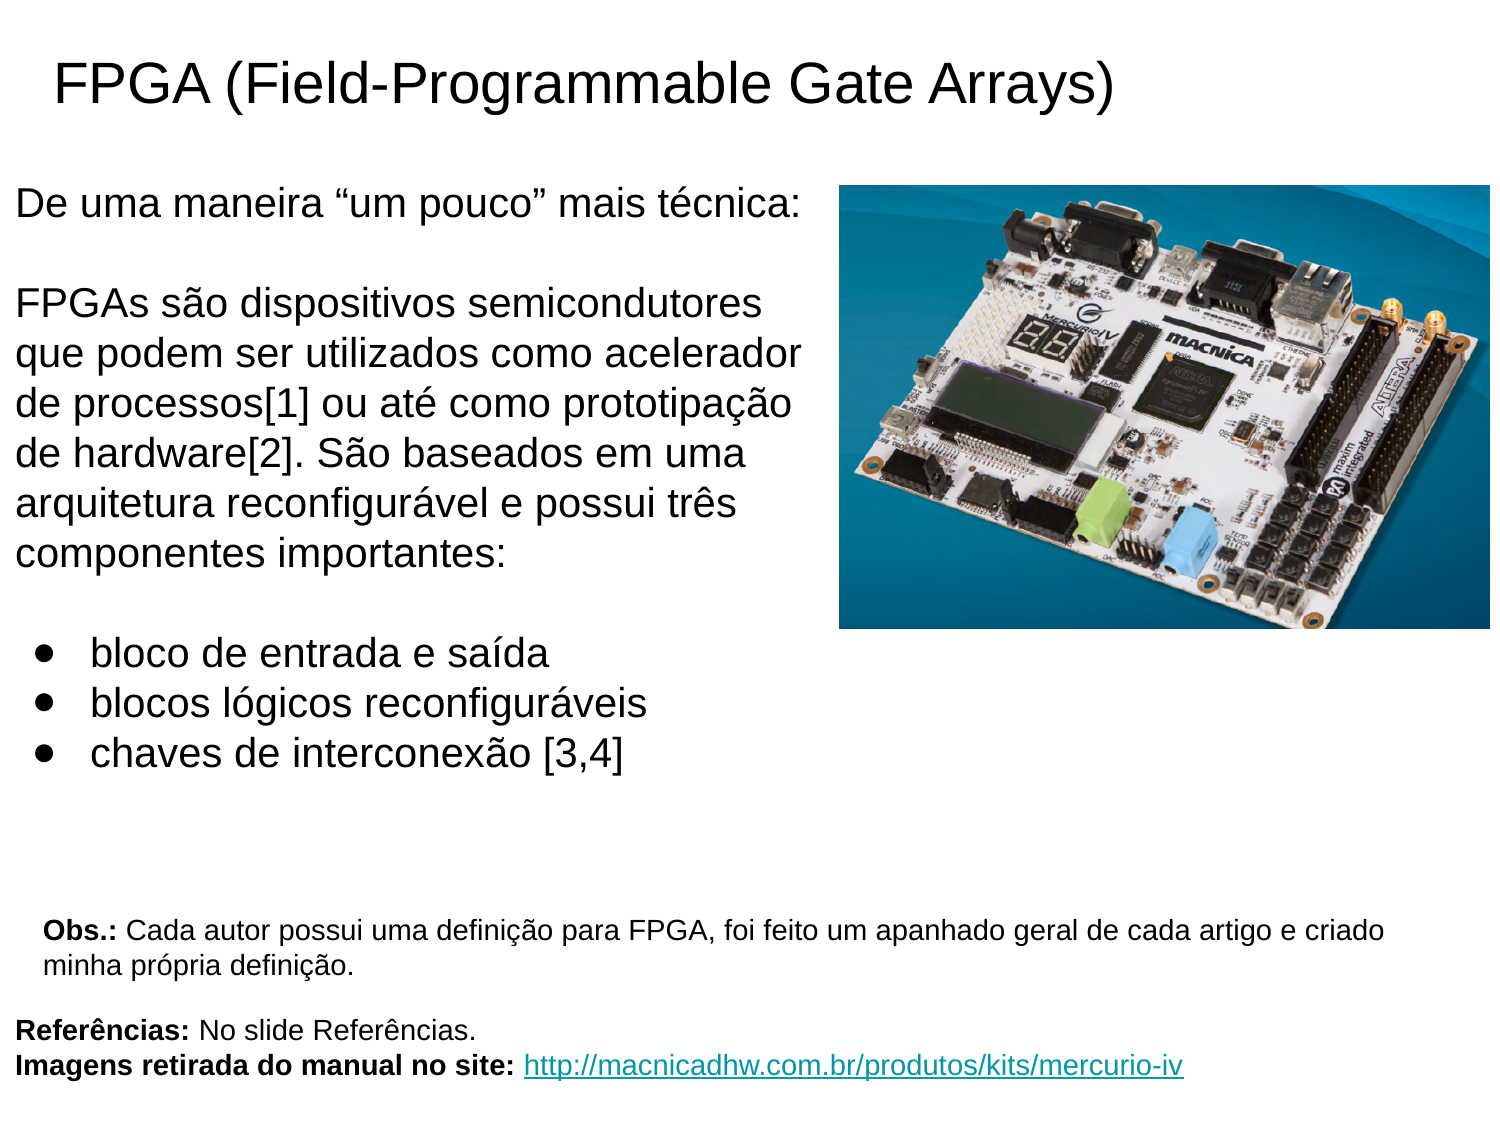

FPGA (Field-Programmable Gate Arrays)
De uma maneira “um pouco” mais técnica:
FPGAs são dispositivos semicondutores que podem ser utilizados como acelerador de processos[1] ou até como prototipação de hardware[2]. São baseados em uma arquitetura reconfigurável e possui três componentes importantes:
bloco de entrada e saída
blocos lógicos reconfiguráveis
chaves de interconexão [3,4]
Obs.: Cada autor possui uma definição para FPGA, foi feito um apanhado geral de cada artigo e criado minha própria definição.
# Referências: No slide Referências.
Imagens retirada do manual no site: http://macnicadhw.com.br/produtos/kits/mercurio-iv